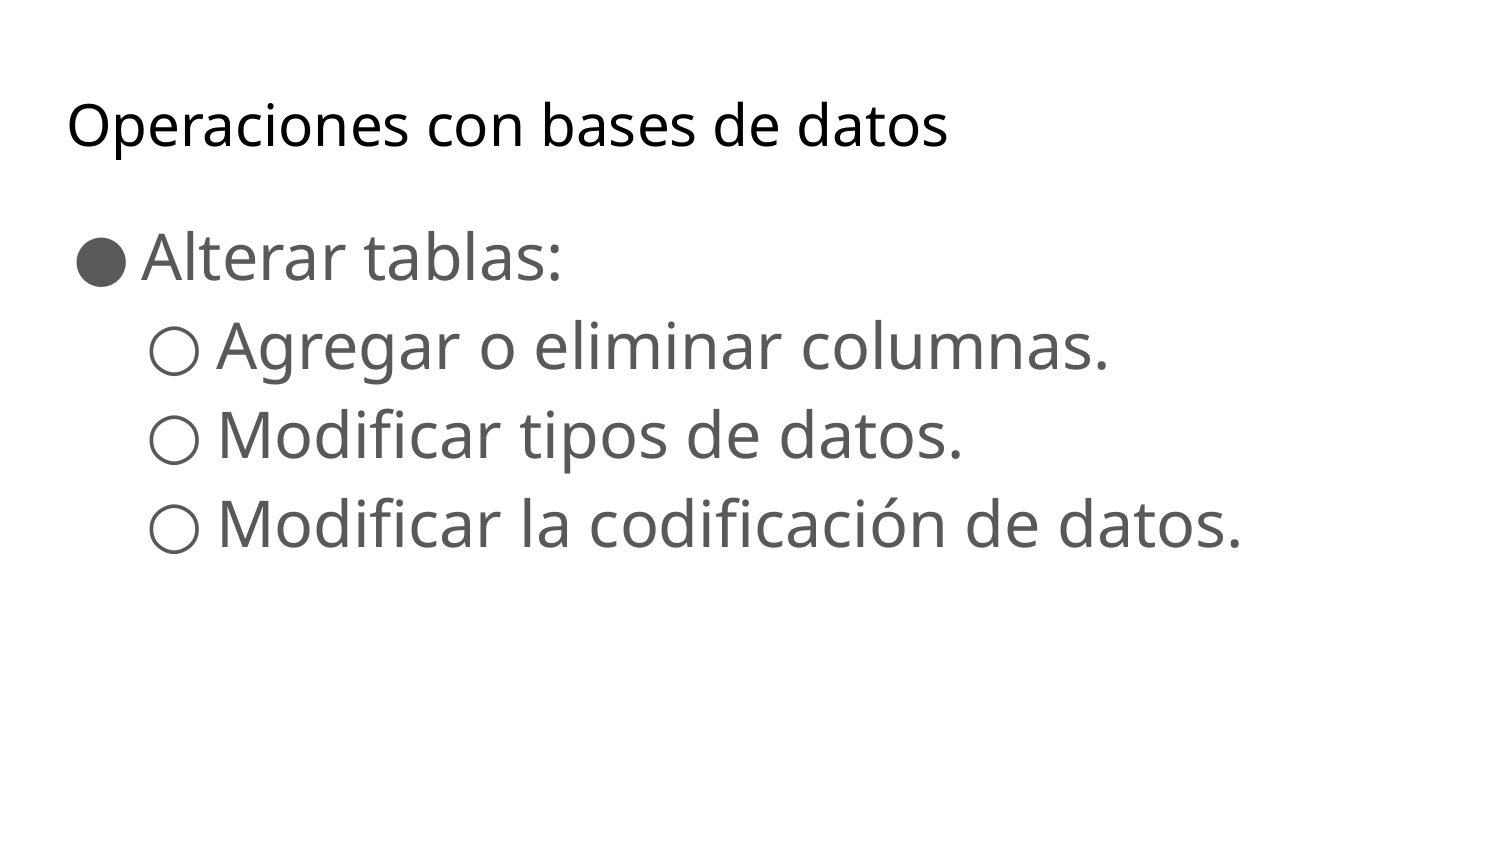

# Operaciones con bases de datos
Alterar tablas:
Agregar o eliminar columnas.
Modificar tipos de datos.
Modificar la codificación de datos.